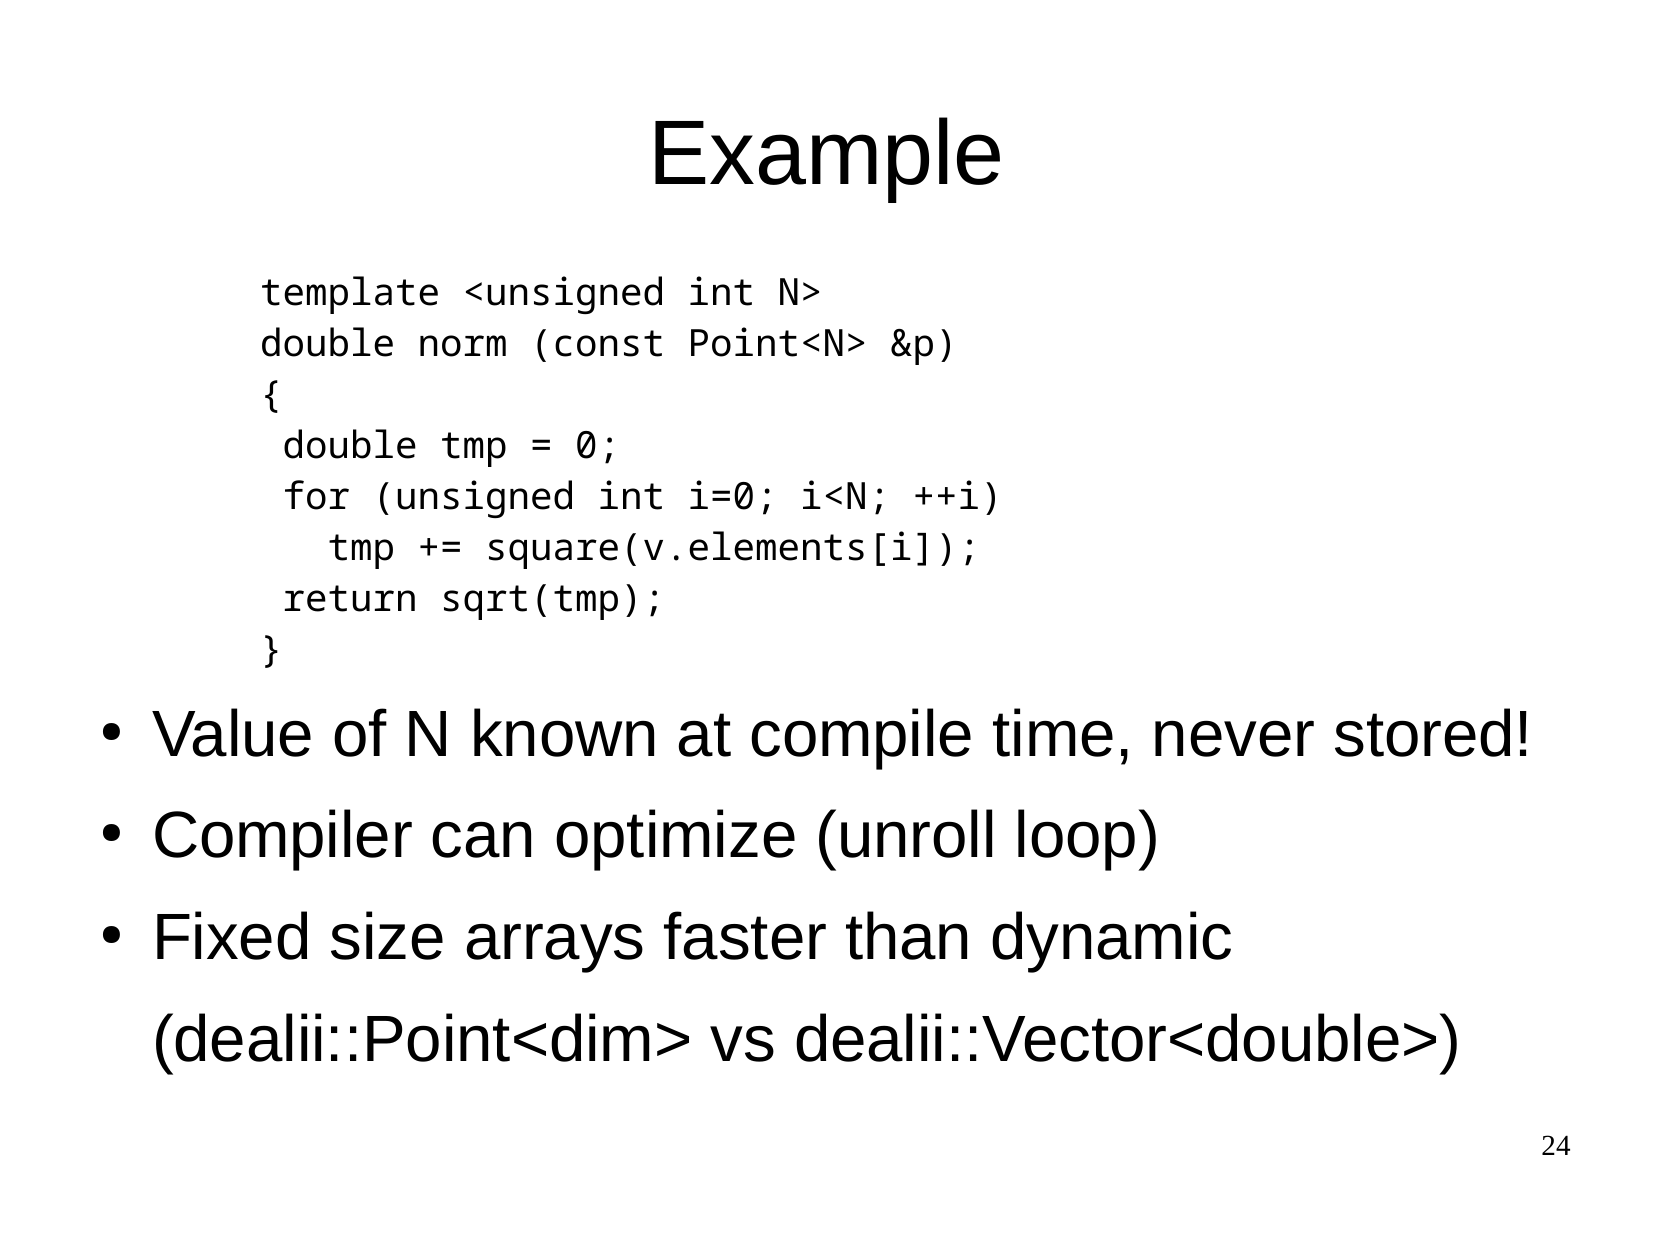

# Example
template <unsigned int N>
double norm (const Point<N> &p)
{
 double tmp = 0;
 for (unsigned int i=0; i<N; ++i)
 tmp += square(v.elements[i]);
 return sqrt(tmp);
}
Value of N known at compile time, never stored!
Compiler can optimize (unroll loop)
Fixed size arrays faster than dynamic
(dealii::Point<dim> vs dealii::Vector<double>)
24